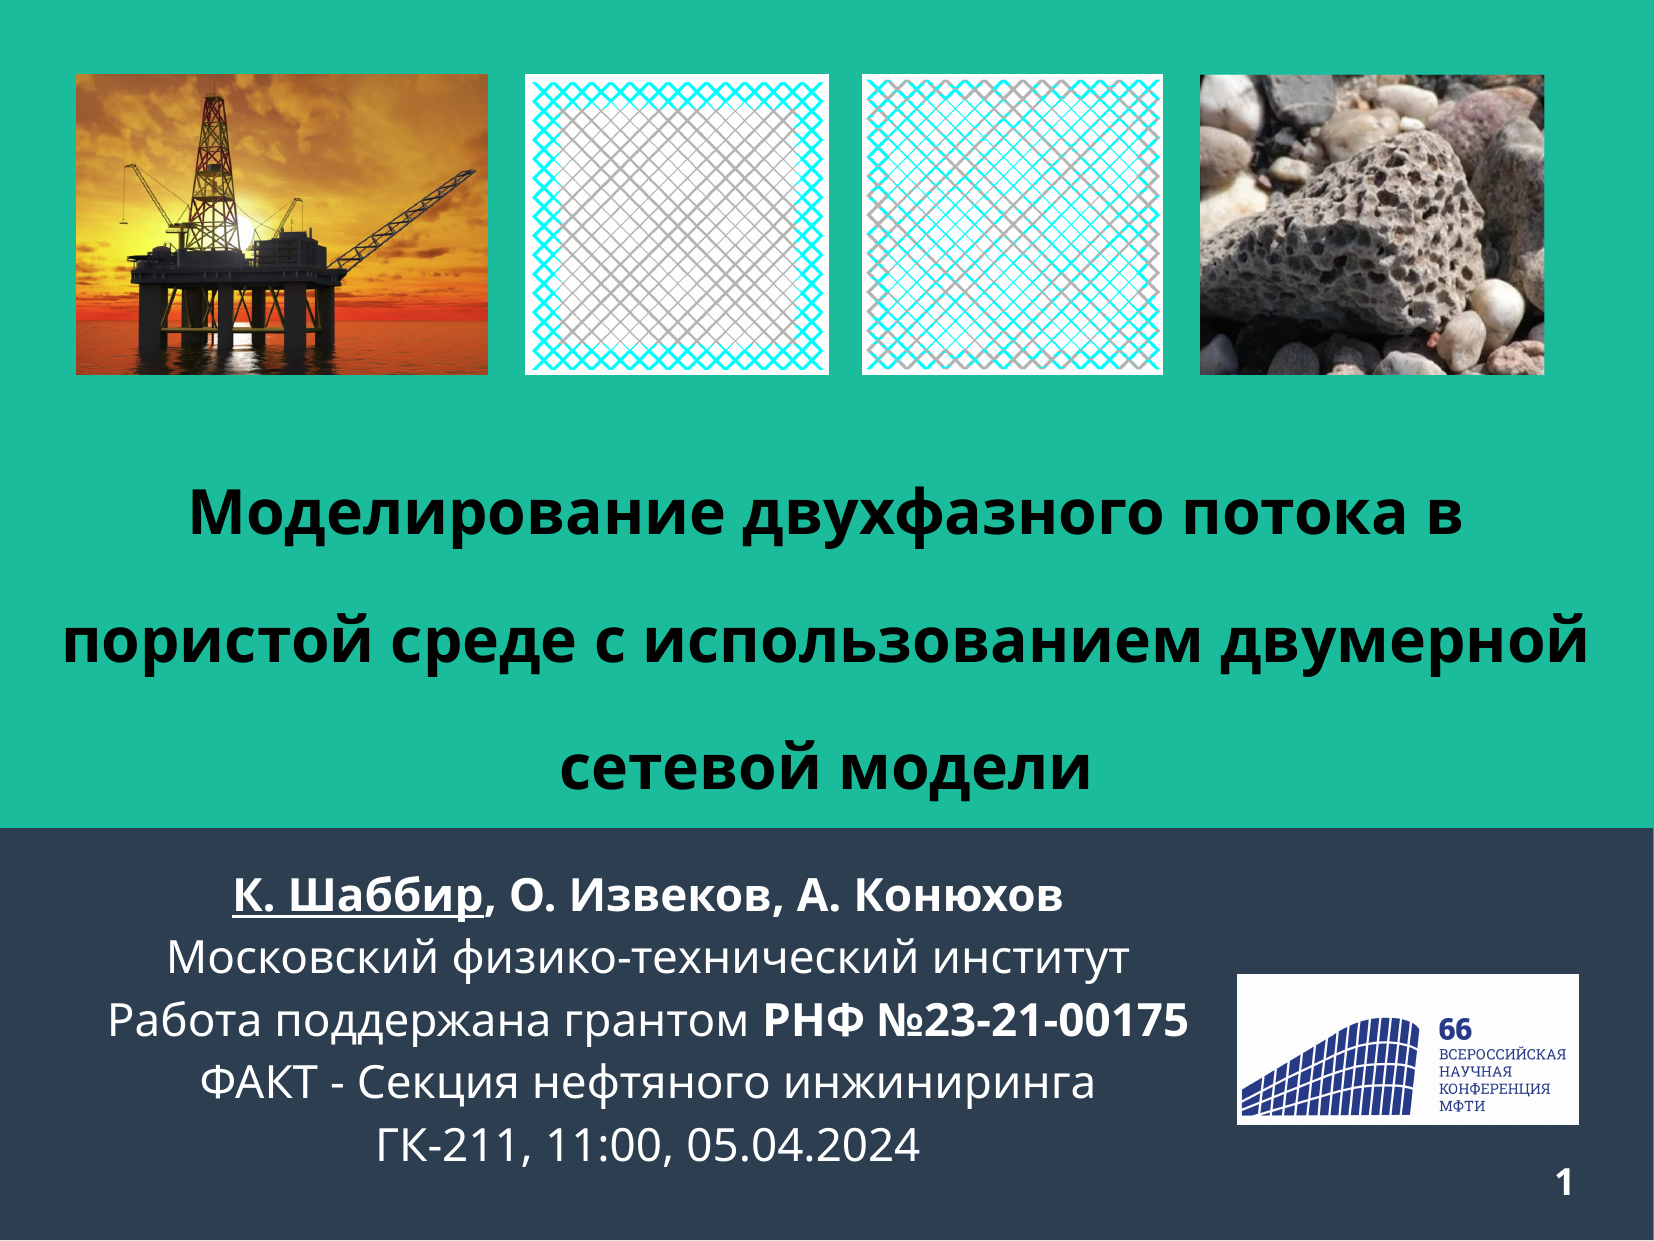

# Моделирование двухфазного потока в пористой среде с использованием двумерной
сетевой модели
К. Шаббир, О. Извеков, А. Конюхов
Московский физико-технический институт
Работа поддержана грантом РНФ №23-21-00175
ФАКТ - Секция нефтяного инжиниринга
ГК-211, 11:00, 05.04.2024
1